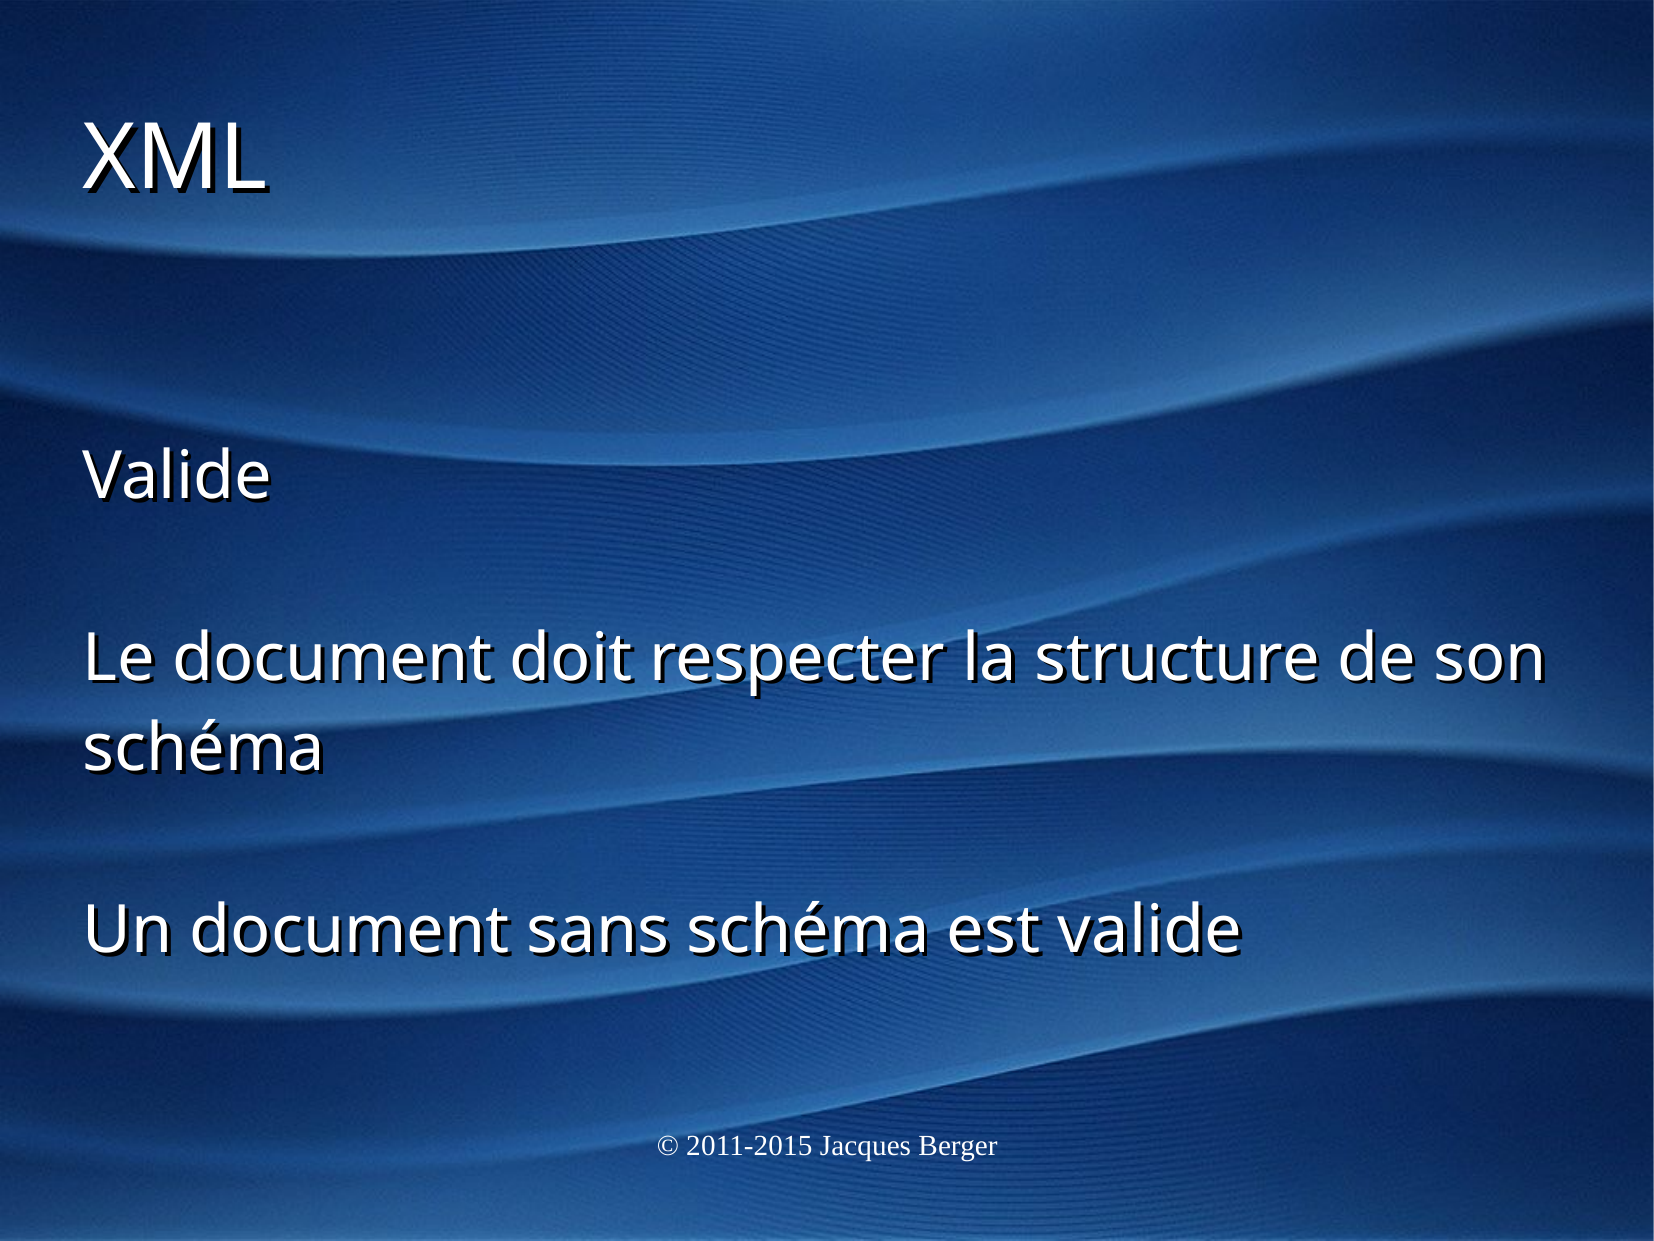

# XML
Valide
Le document doit respecter la structure de son schéma
Un document sans schéma est valide
© 2011-2015 Jacques Berger